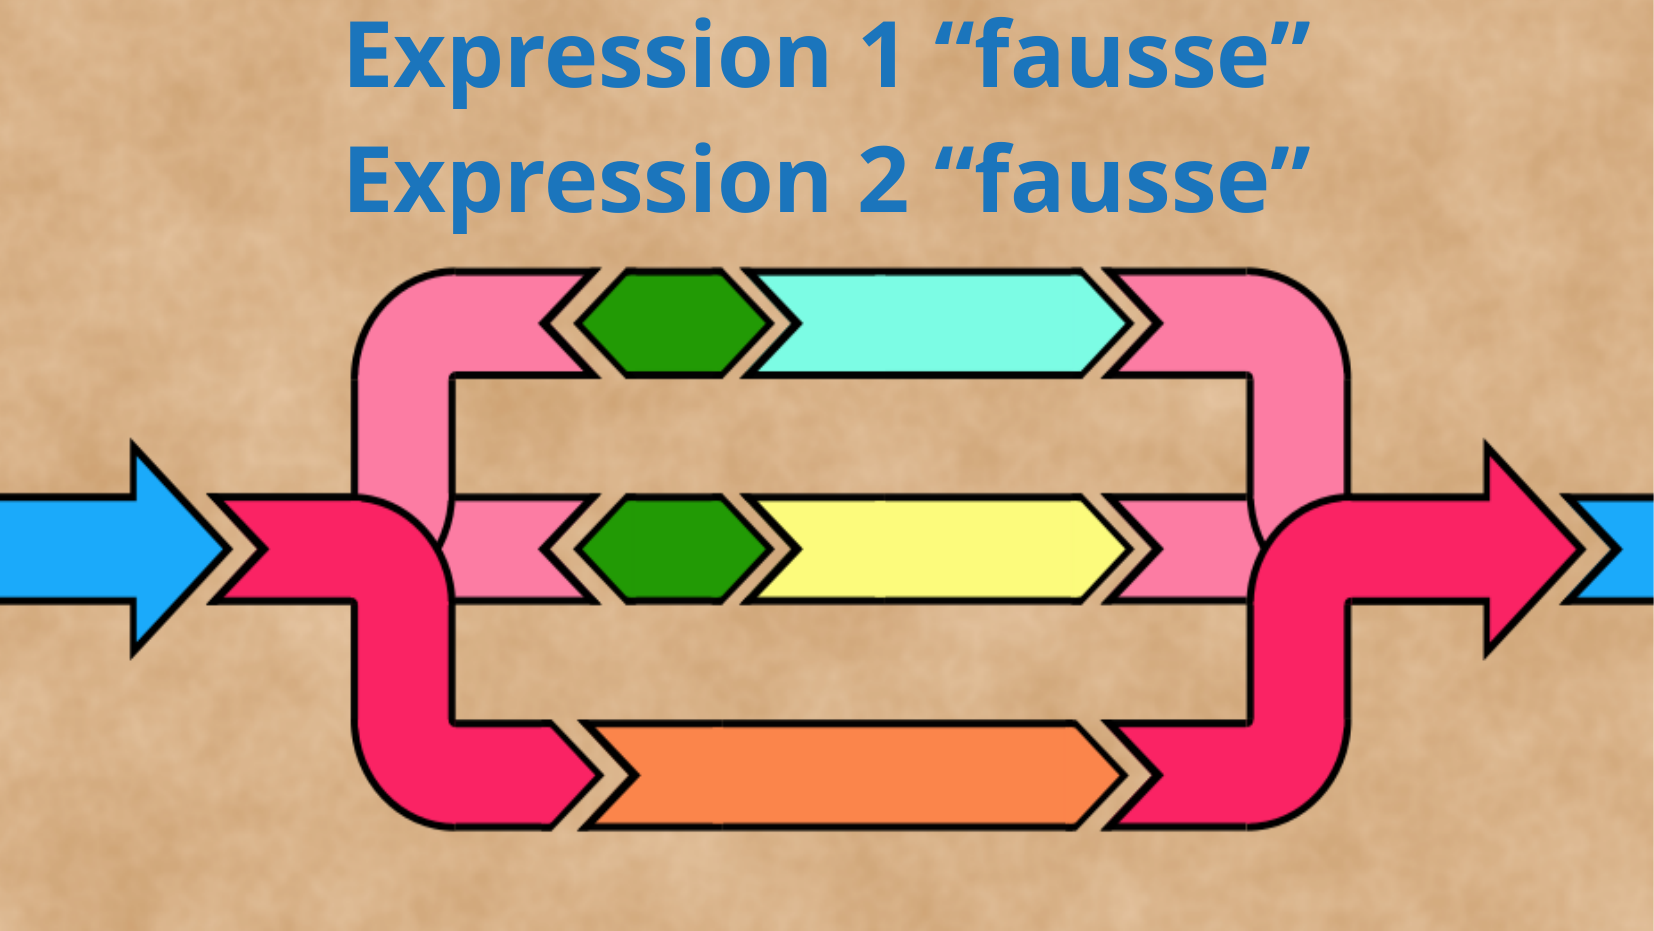

# Expression 1 “fausse” Expression 2 “fausse”